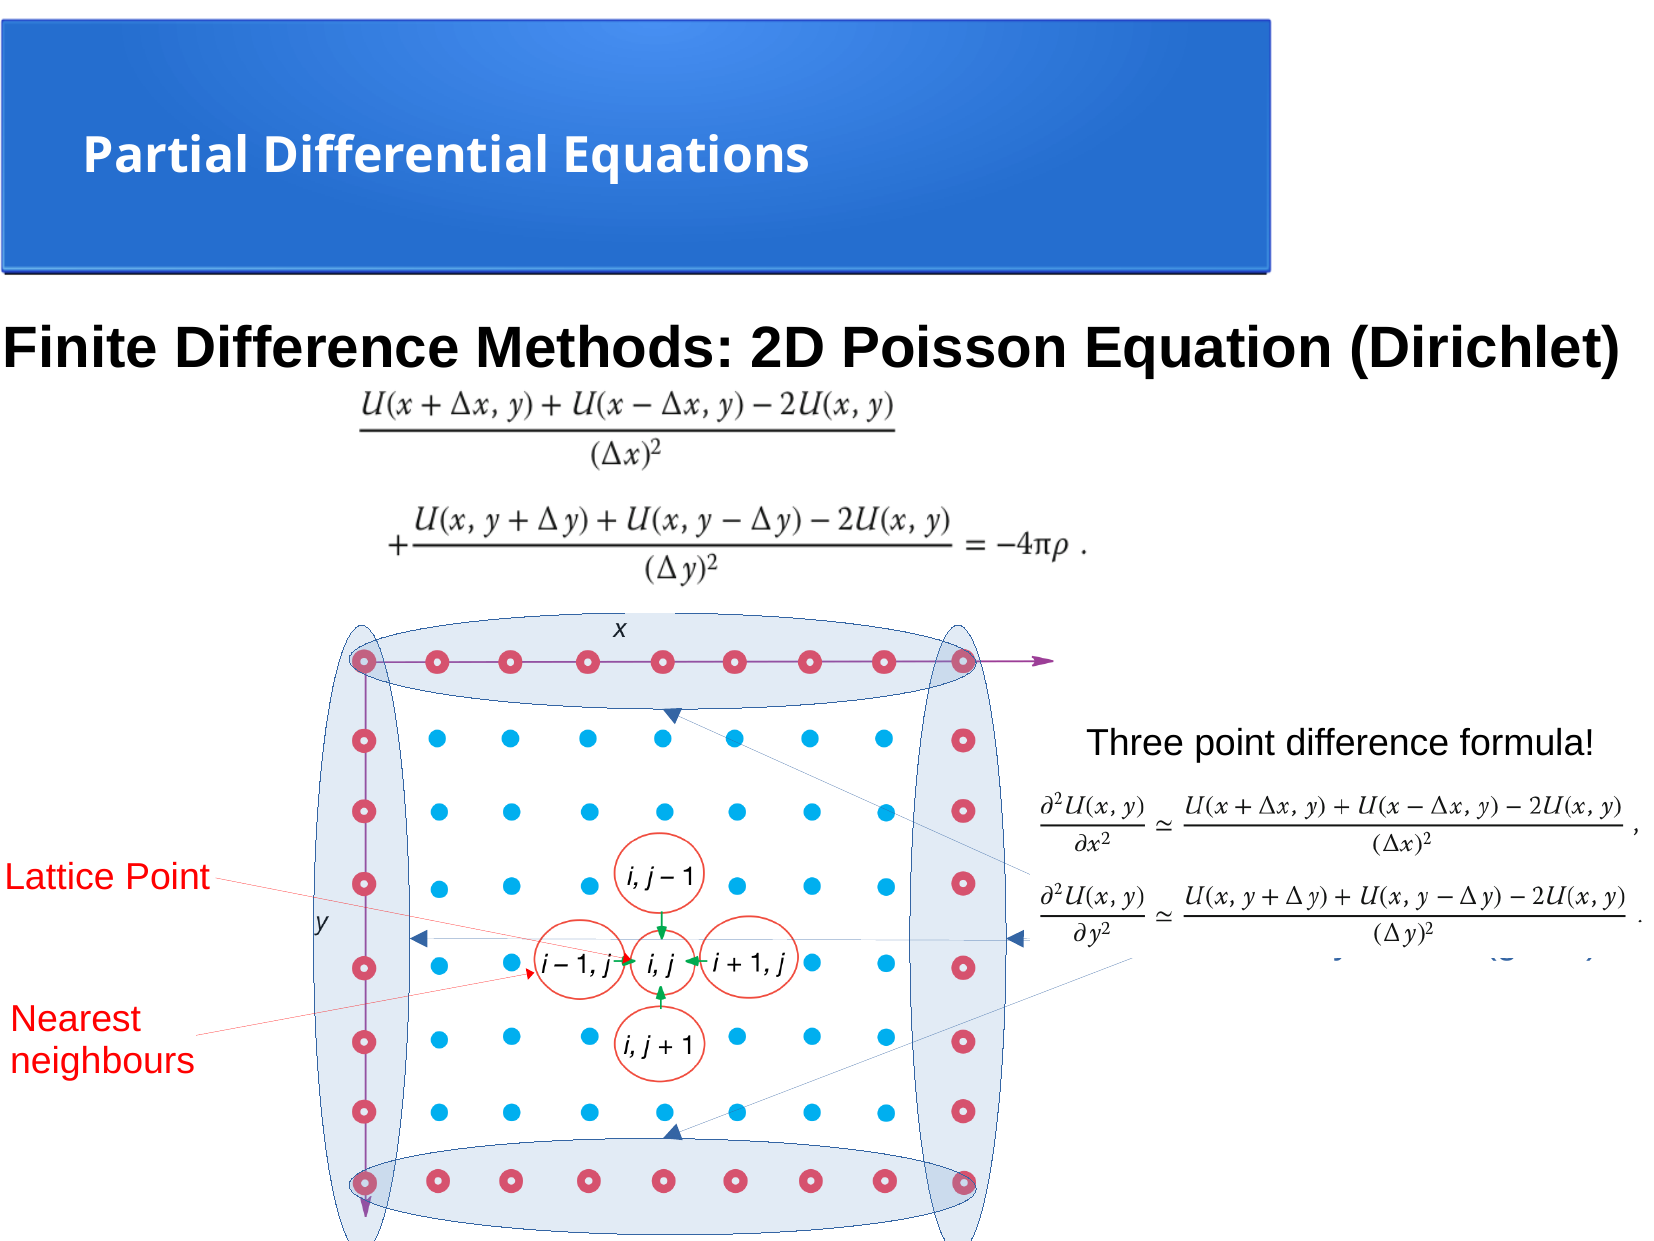

Partial Differential Equations
Finite Difference Methods: 2D Poisson Equation (Dirichlet)
Boundary Values (given)
Three point difference formula!
Lattice Point
Nearest neighbours